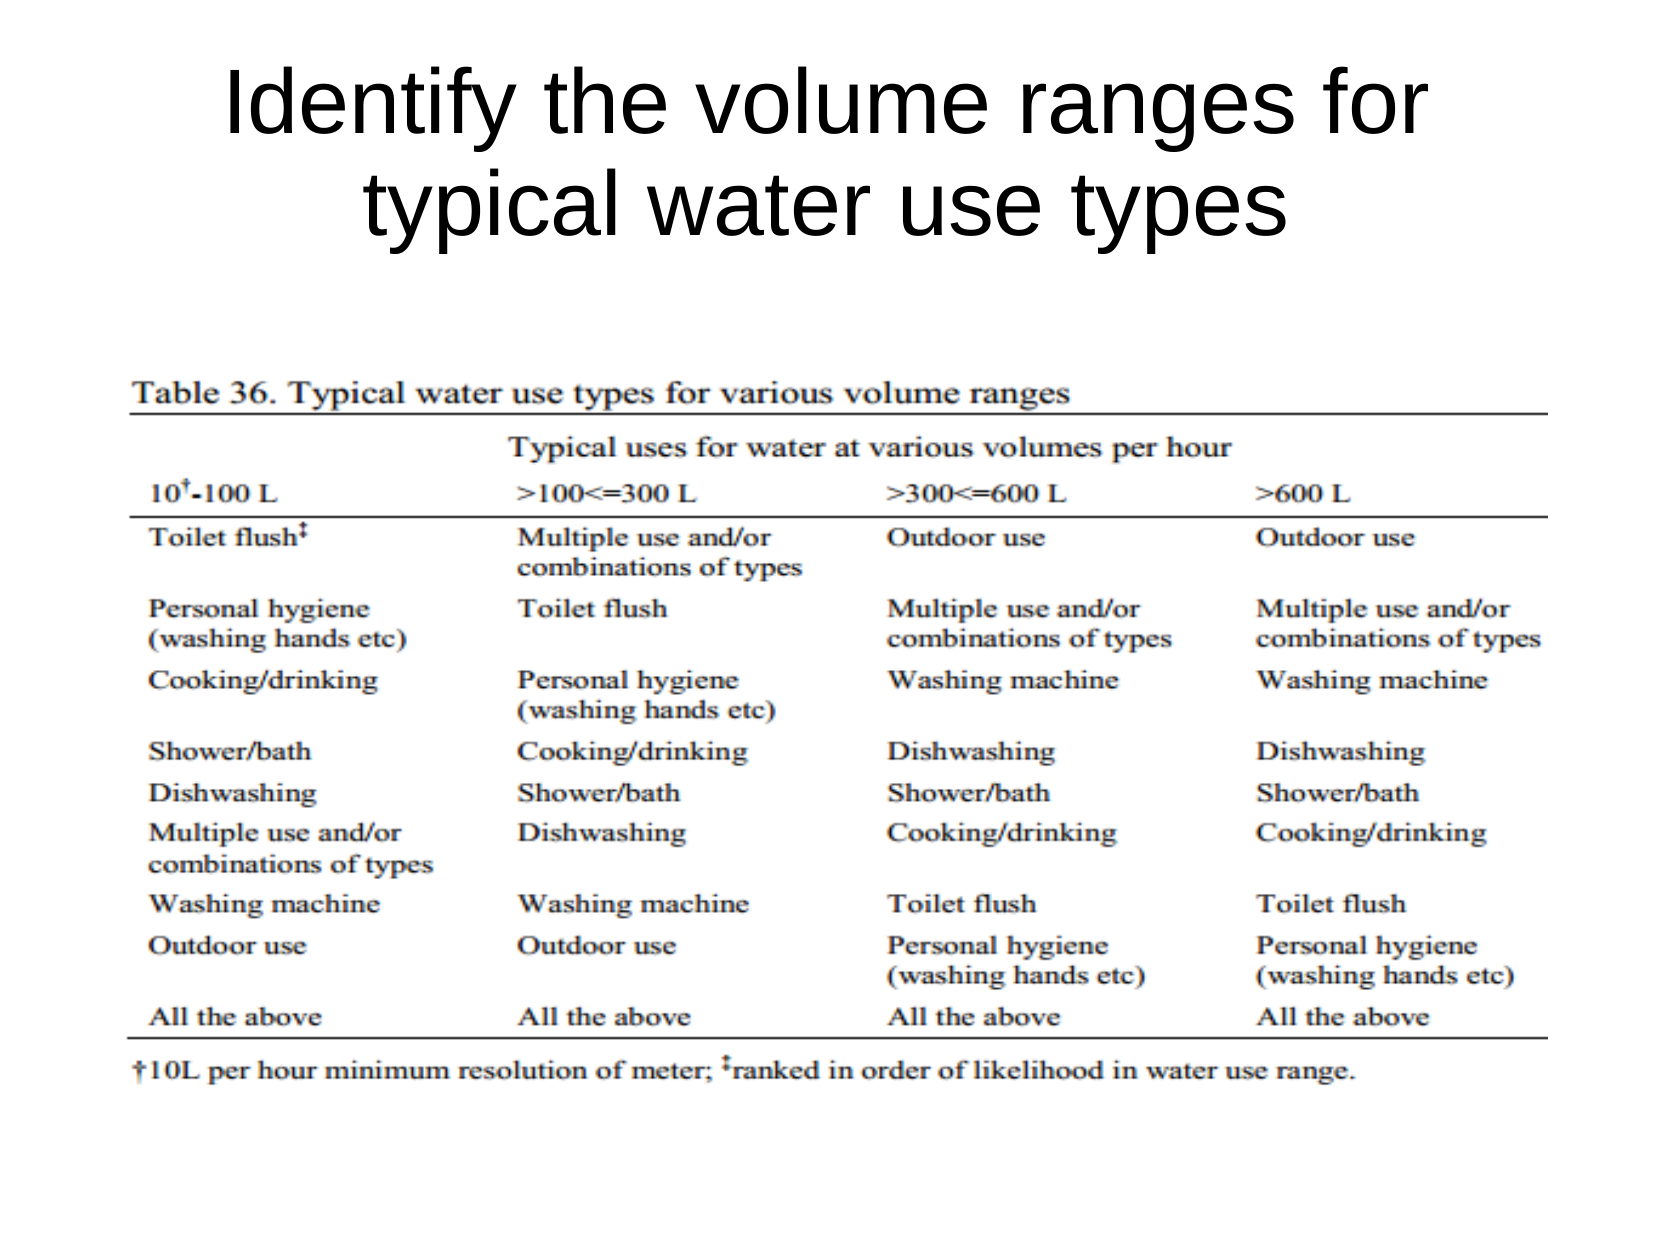

# Identify the volume ranges for typical water use types